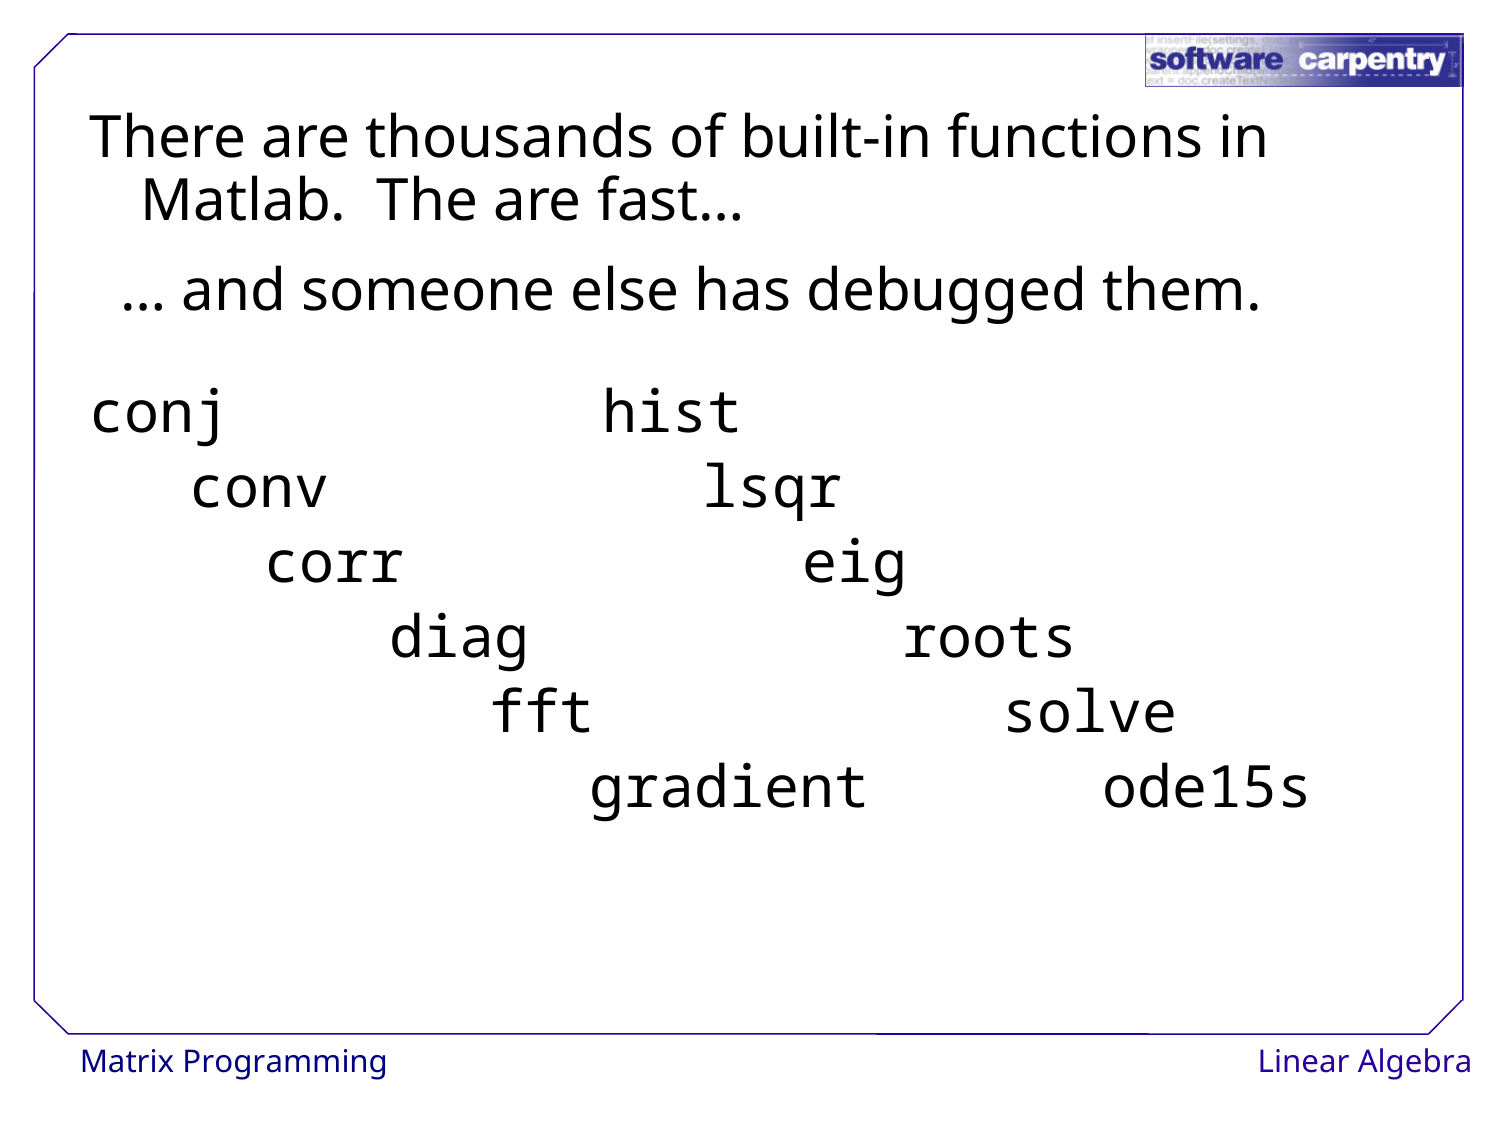

# There are thousands of built-in functions in Matlab. The are fast…
 … and someone else has debugged them.
conj
hist
conv
lsqr
corr
eig
diag
roots
fft
solve
gradient
ode15s